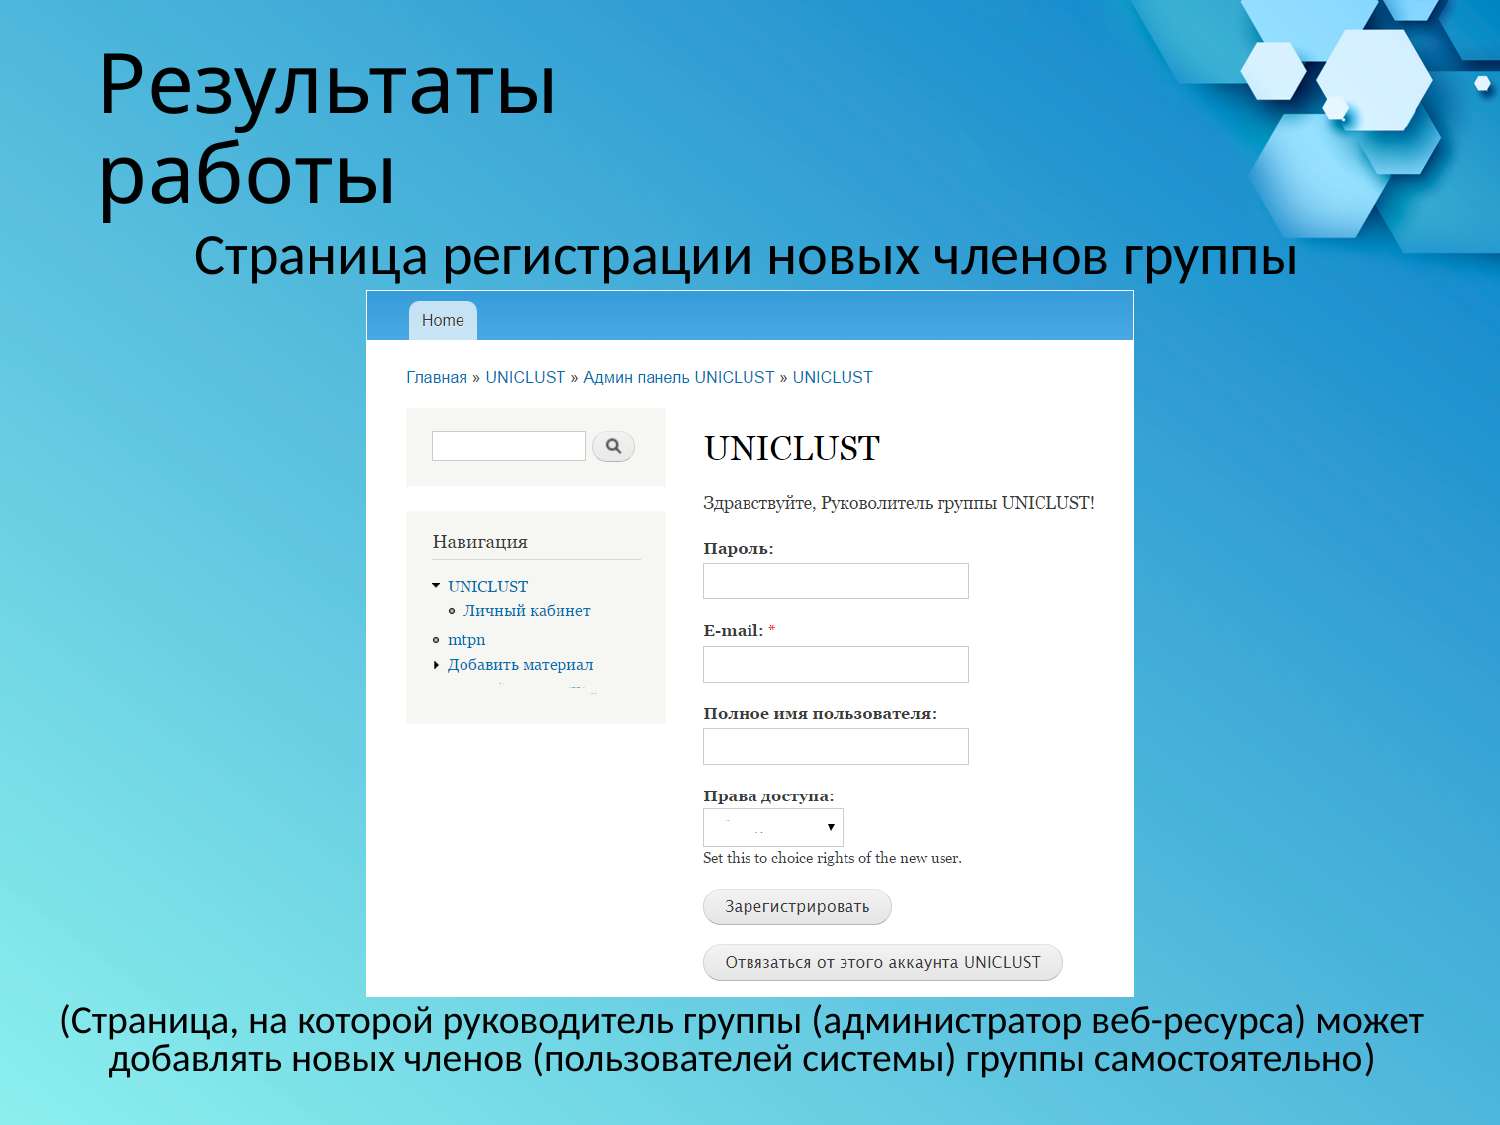

# Результаты работы
Страница регистрации новых членов группы
(Страница, на которой руководитель группы (администратор веб-ресурса) может добавлять новых членов (пользователей системы) группы самостоятельно)